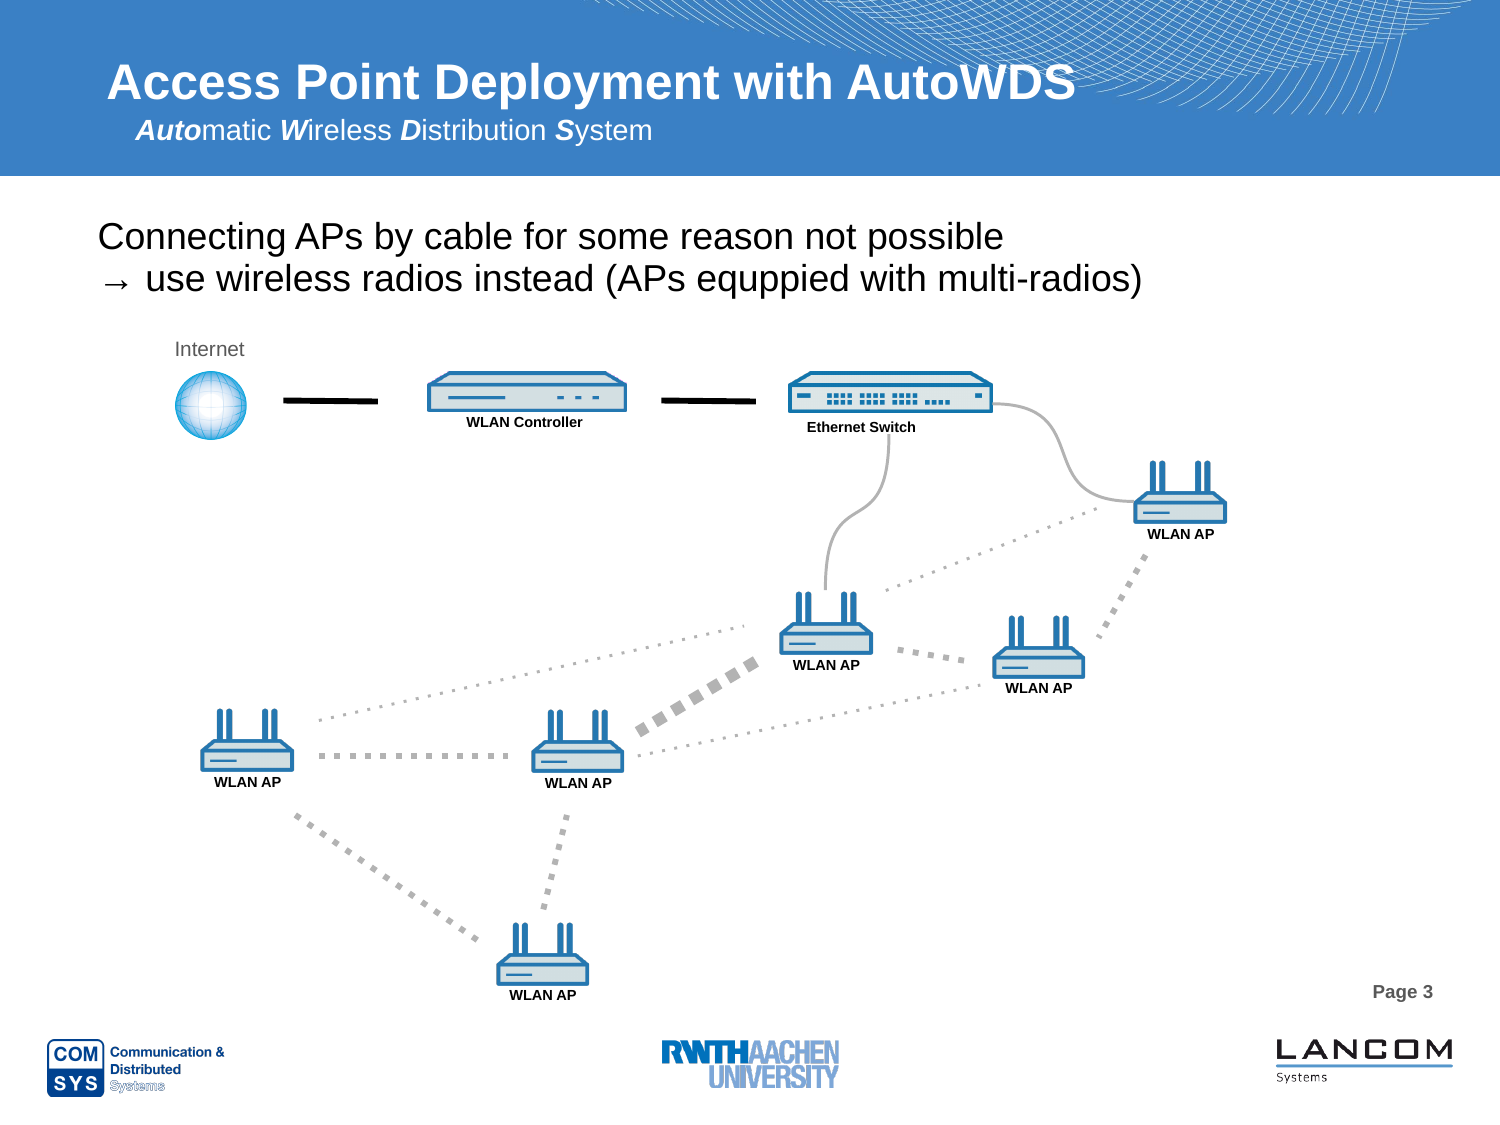

# Access Point Deployment with AutoWDS
Automatic Wireless Distribution System
Connecting APs by cable for some reason not possible
→ use wireless radios instead (APs equppied with multi-radios)
Internet
WLAN Controller
Ethernet Switch
WLAN AP
WLAN AP
WLAN AP
WLAN AP
WLAN AP
WLAN AP